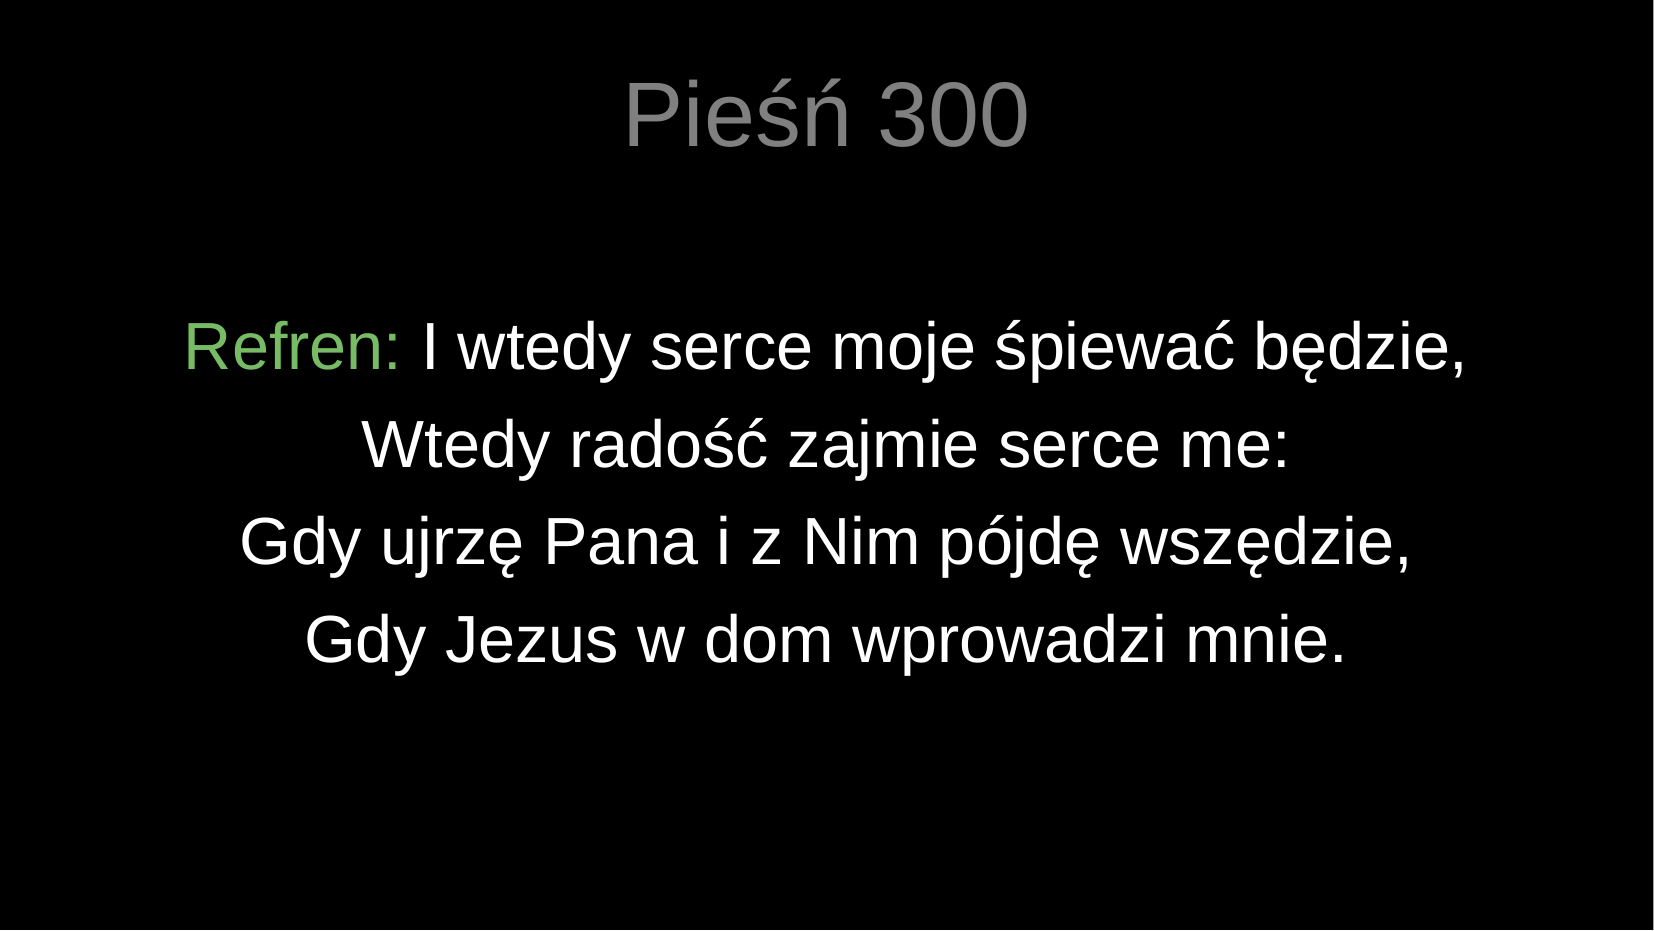

# Pieśń 300
Refren: I wtedy serce moje śpiewać będzie,
Wtedy radość zajmie serce me:
Gdy ujrzę Pana i z Nim pójdę wszędzie,
Gdy Jezus w dom wprowadzi mnie.